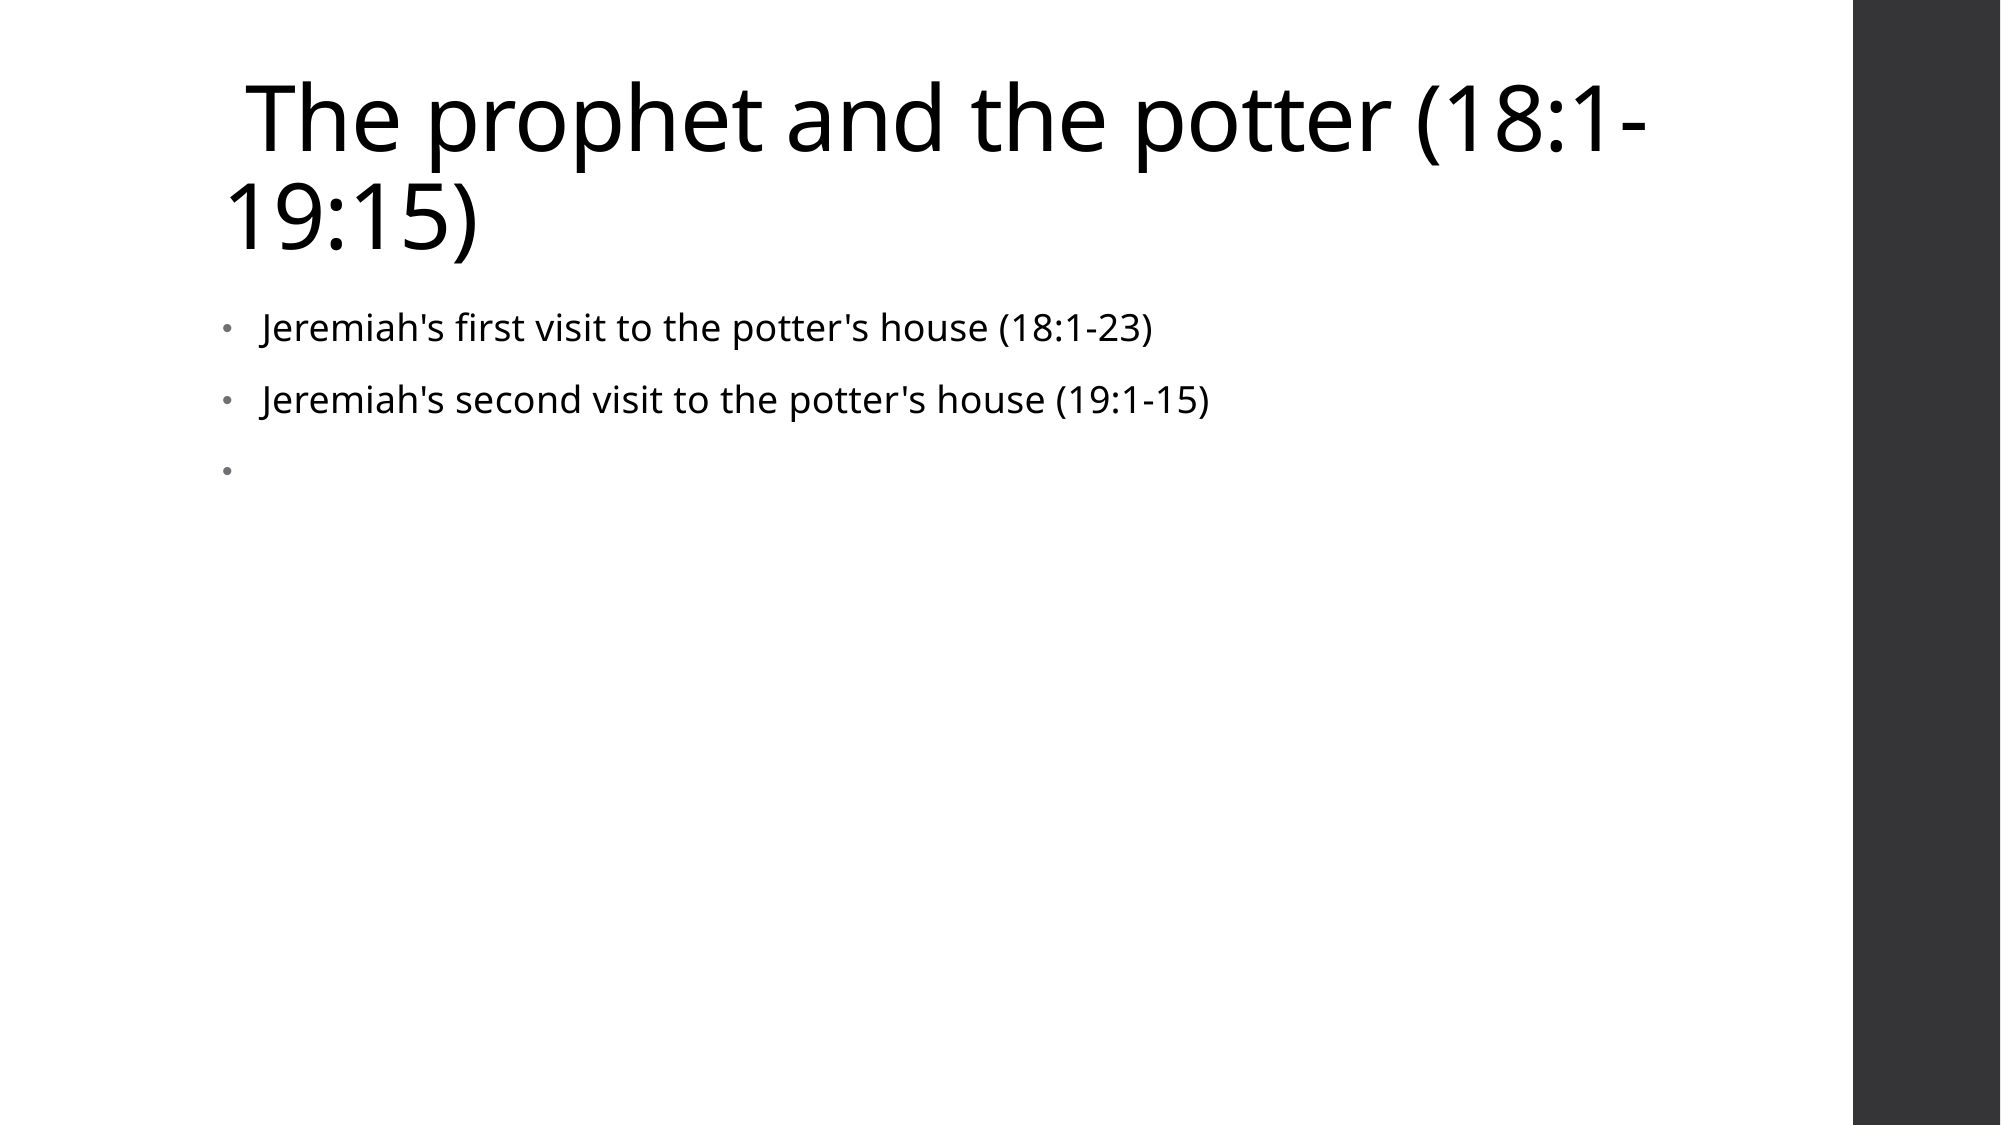

# The prophet and the potter (18:1-19:15)
 Jeremiah's first visit to the potter's house (18:1-23)
 Jeremiah's second visit to the potter's house (19:1-15)